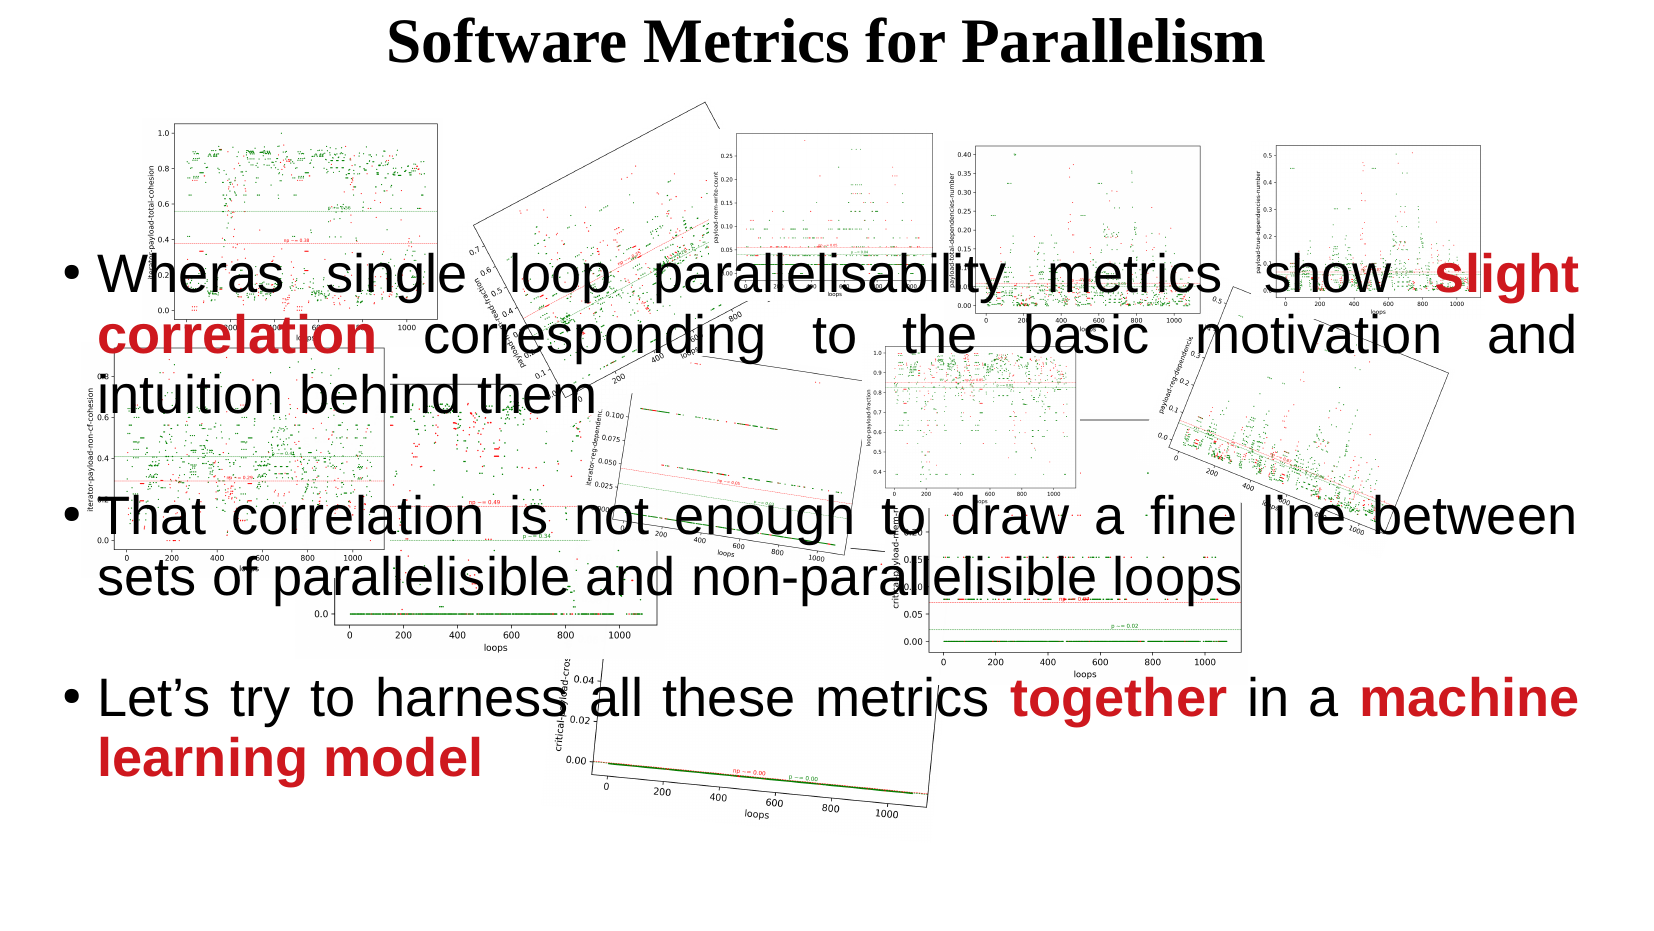

# Software Metrics for Parallelism
Wheras single loop parallelisability metrics show slight correlation corresponding to the basic motivation and intuition behind them
That correlation is not enough to draw a fine line between sets of parallelisible and non-parallelisible loops
Let’s try to harness all these metrics together in a machine learning model